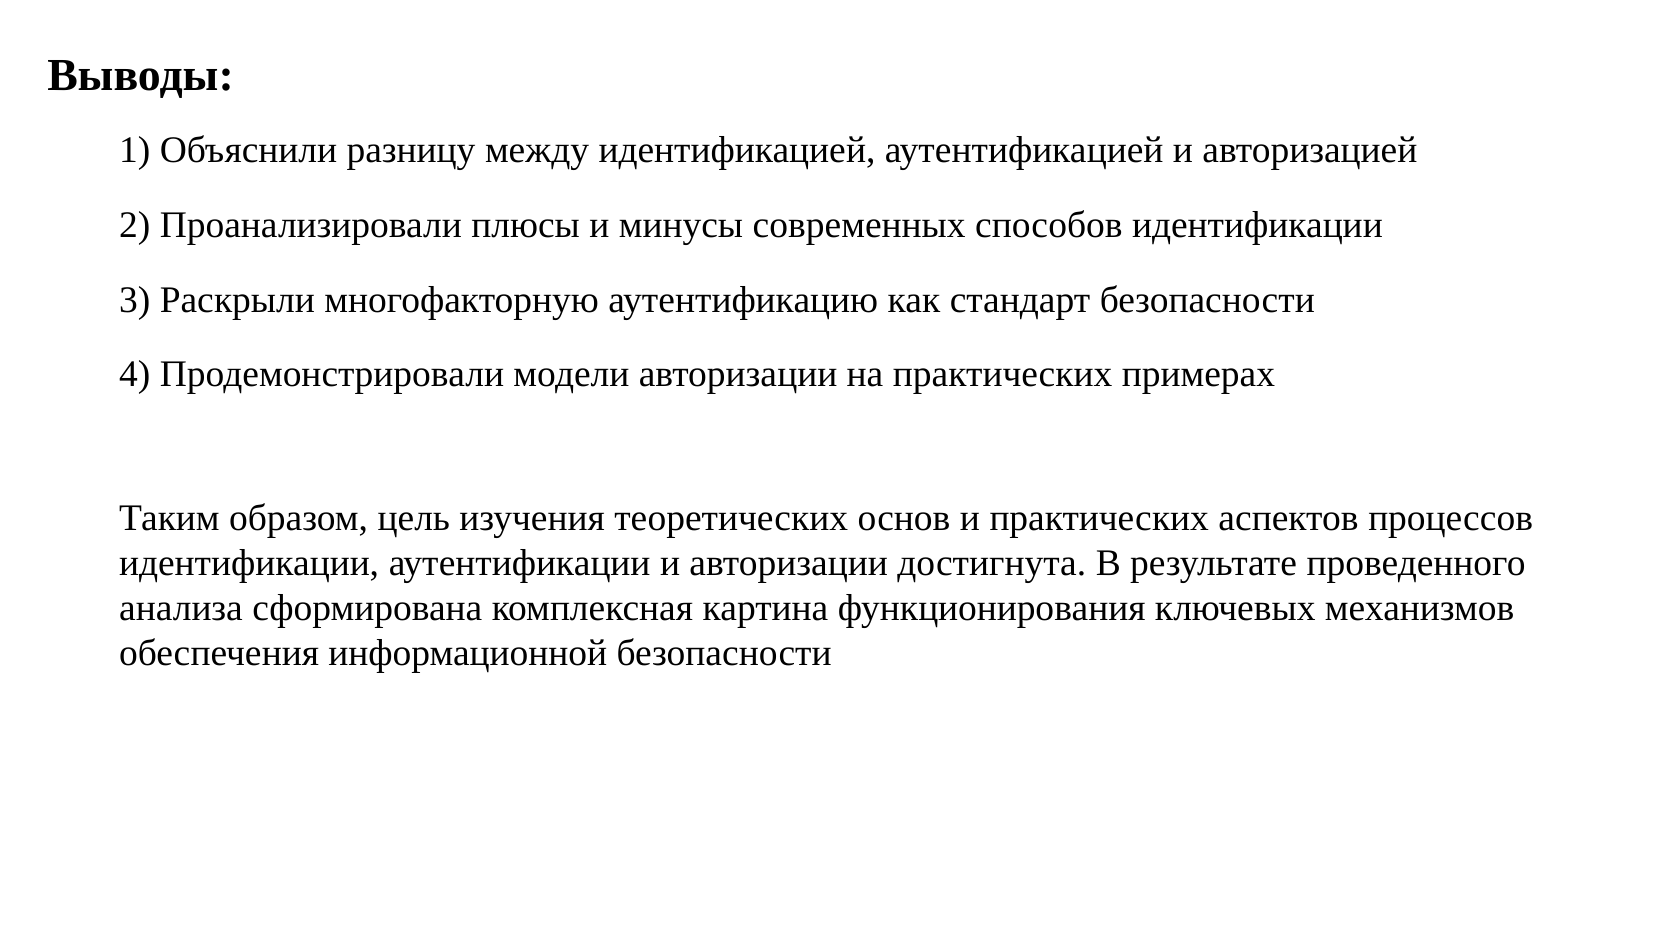

Выводы:
1) Объяснили разницу между идентификацией, аутентификацией и авторизацией
2) Проанализировали плюсы и минусы современных способов идентификации
3) Раскрыли многофакторную аутентификацию как стандарт безопасности
4) Продемонстрировали модели авторизации на практических примерах
Таким образом, цель изучения теоретических основ и практических аспектов процессов идентификации, аутентификации и авторизации достигнута. В результате проведенного анализа сформирована комплексная картина функционирования ключевых механизмов обеспечения информационной безопасности